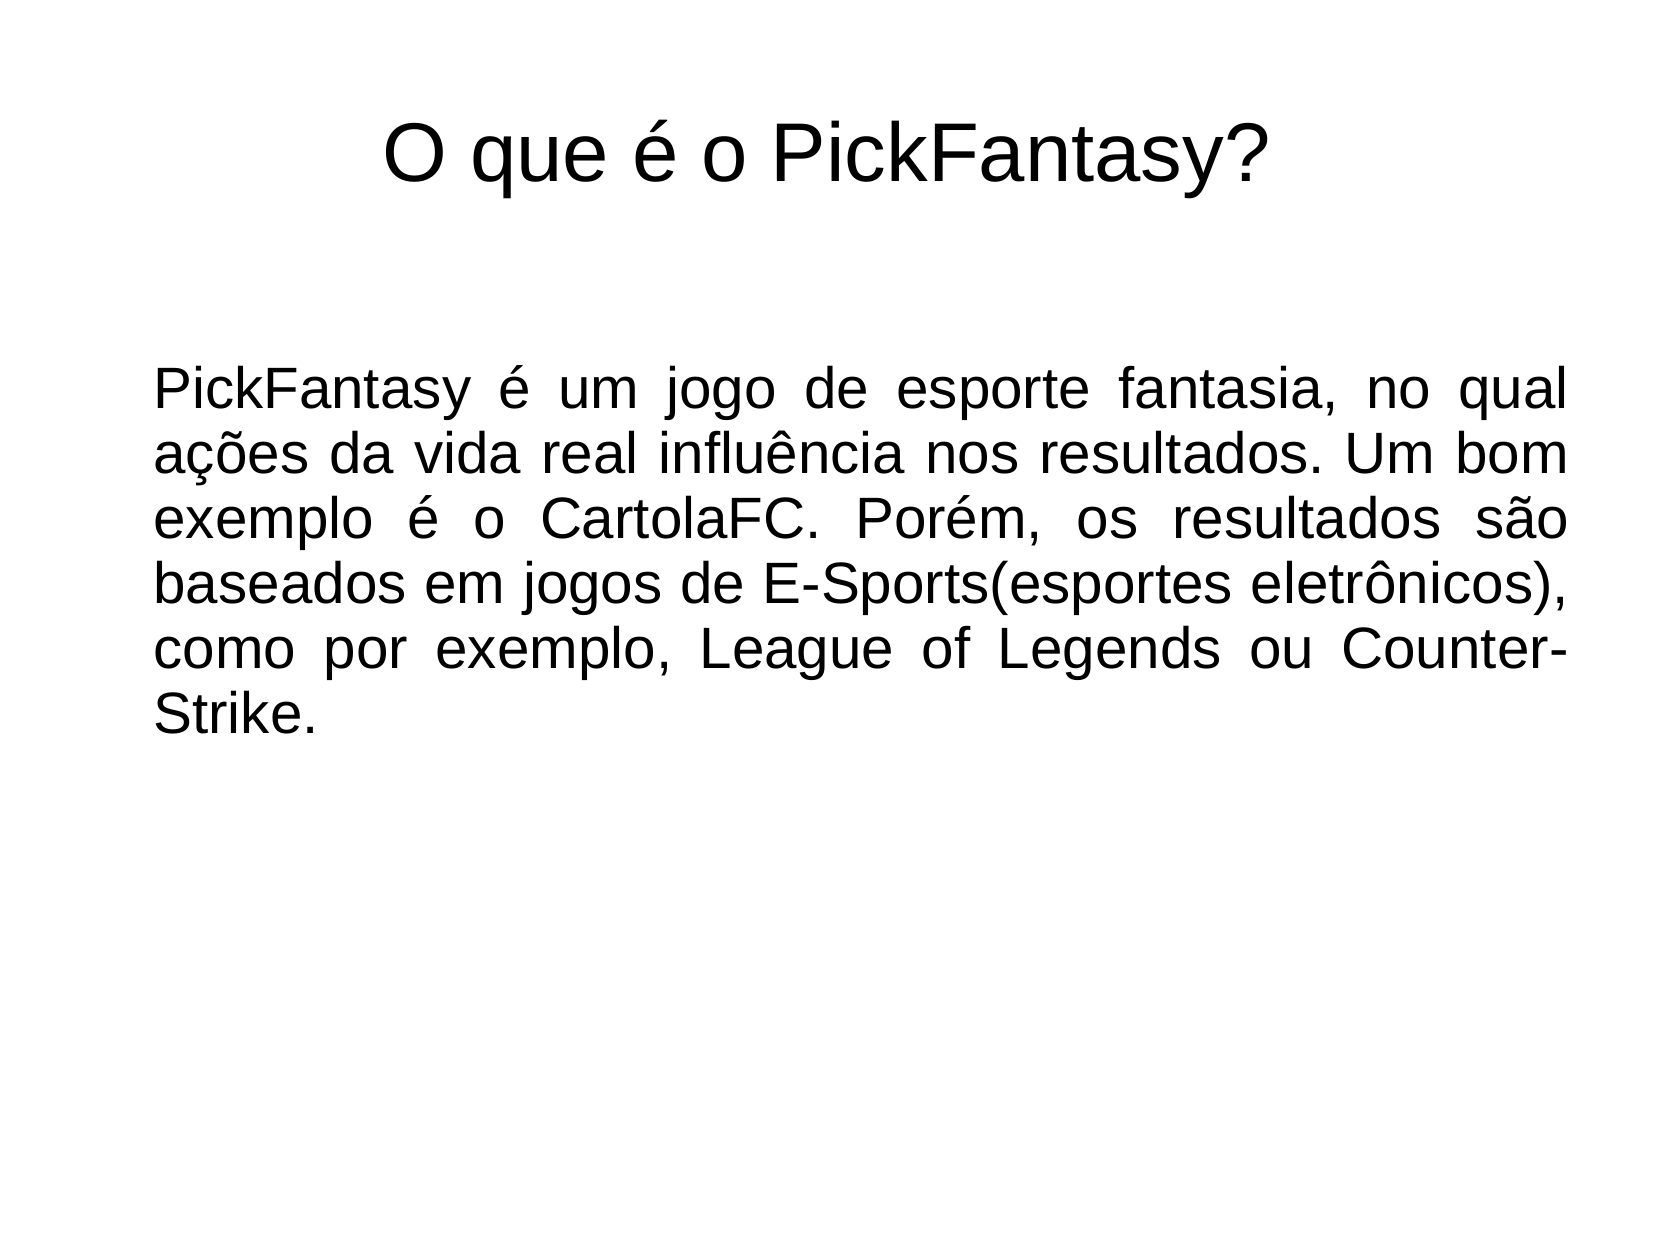

# O que é o PickFantasy?
PickFantasy é um jogo de esporte fantasia, no qual ações da vida real influência nos resultados. Um bom exemplo é o CartolaFC. Porém, os resultados são baseados em jogos de E-Sports(esportes eletrônicos), como por exemplo, League of Legends ou Counter-Strike.